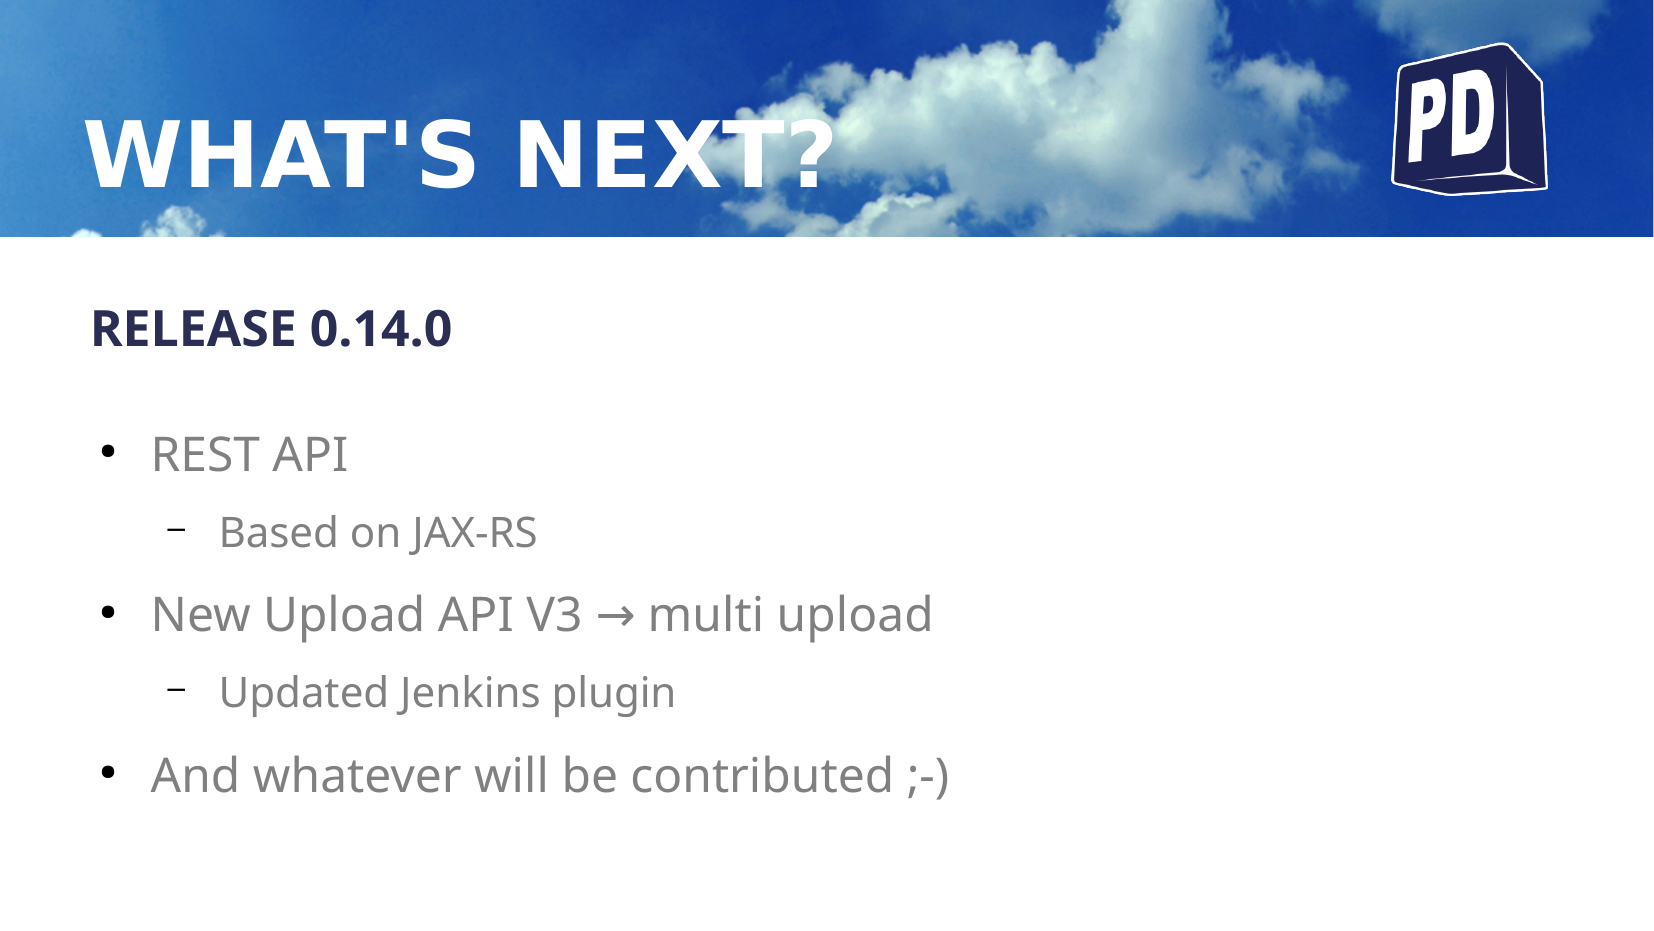

# WHAT'S NEXT?
RELEASE 0.14.0
REST API
Based on JAX-RS
New Upload API V3 → multi upload
Updated Jenkins plugin
And whatever will be contributed ;-)